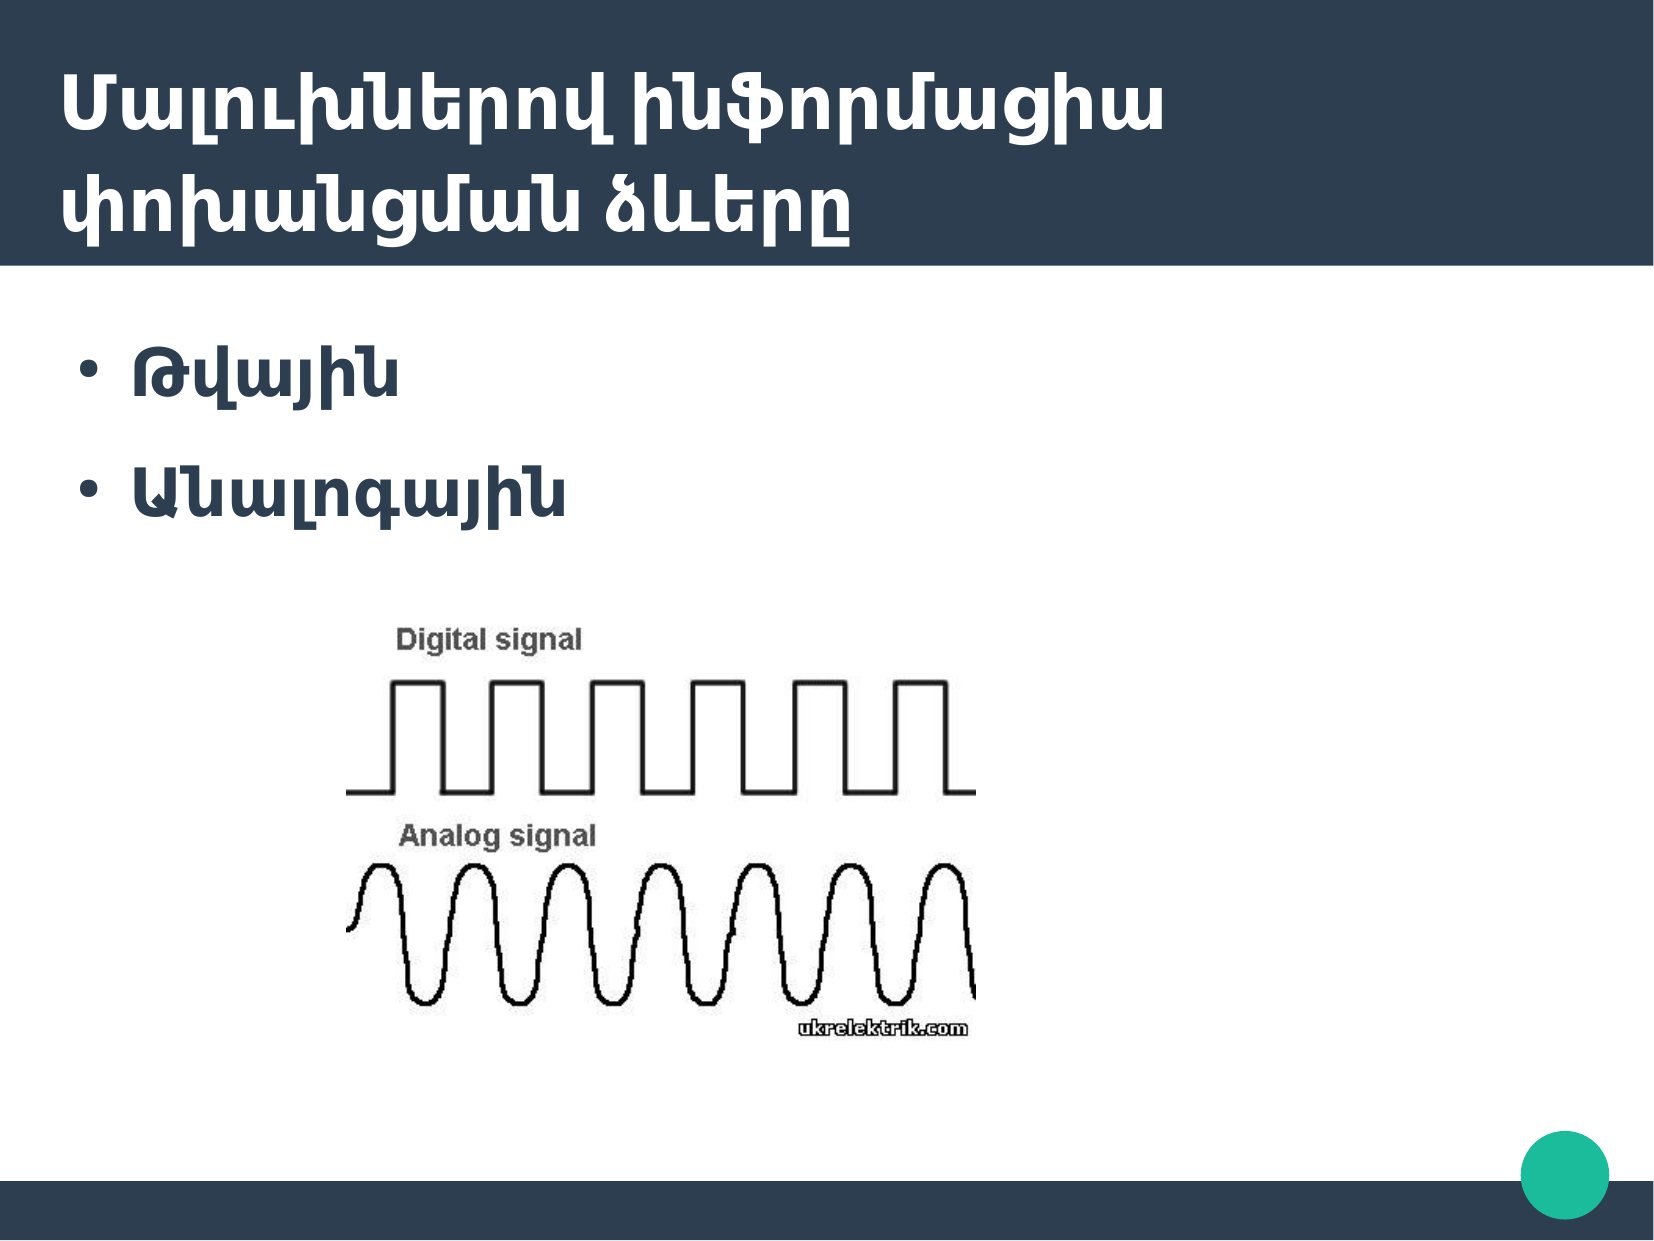

# Մալուխներով ինֆորմացիա փոխանցման ձևերը
Թվային
Անալոգային